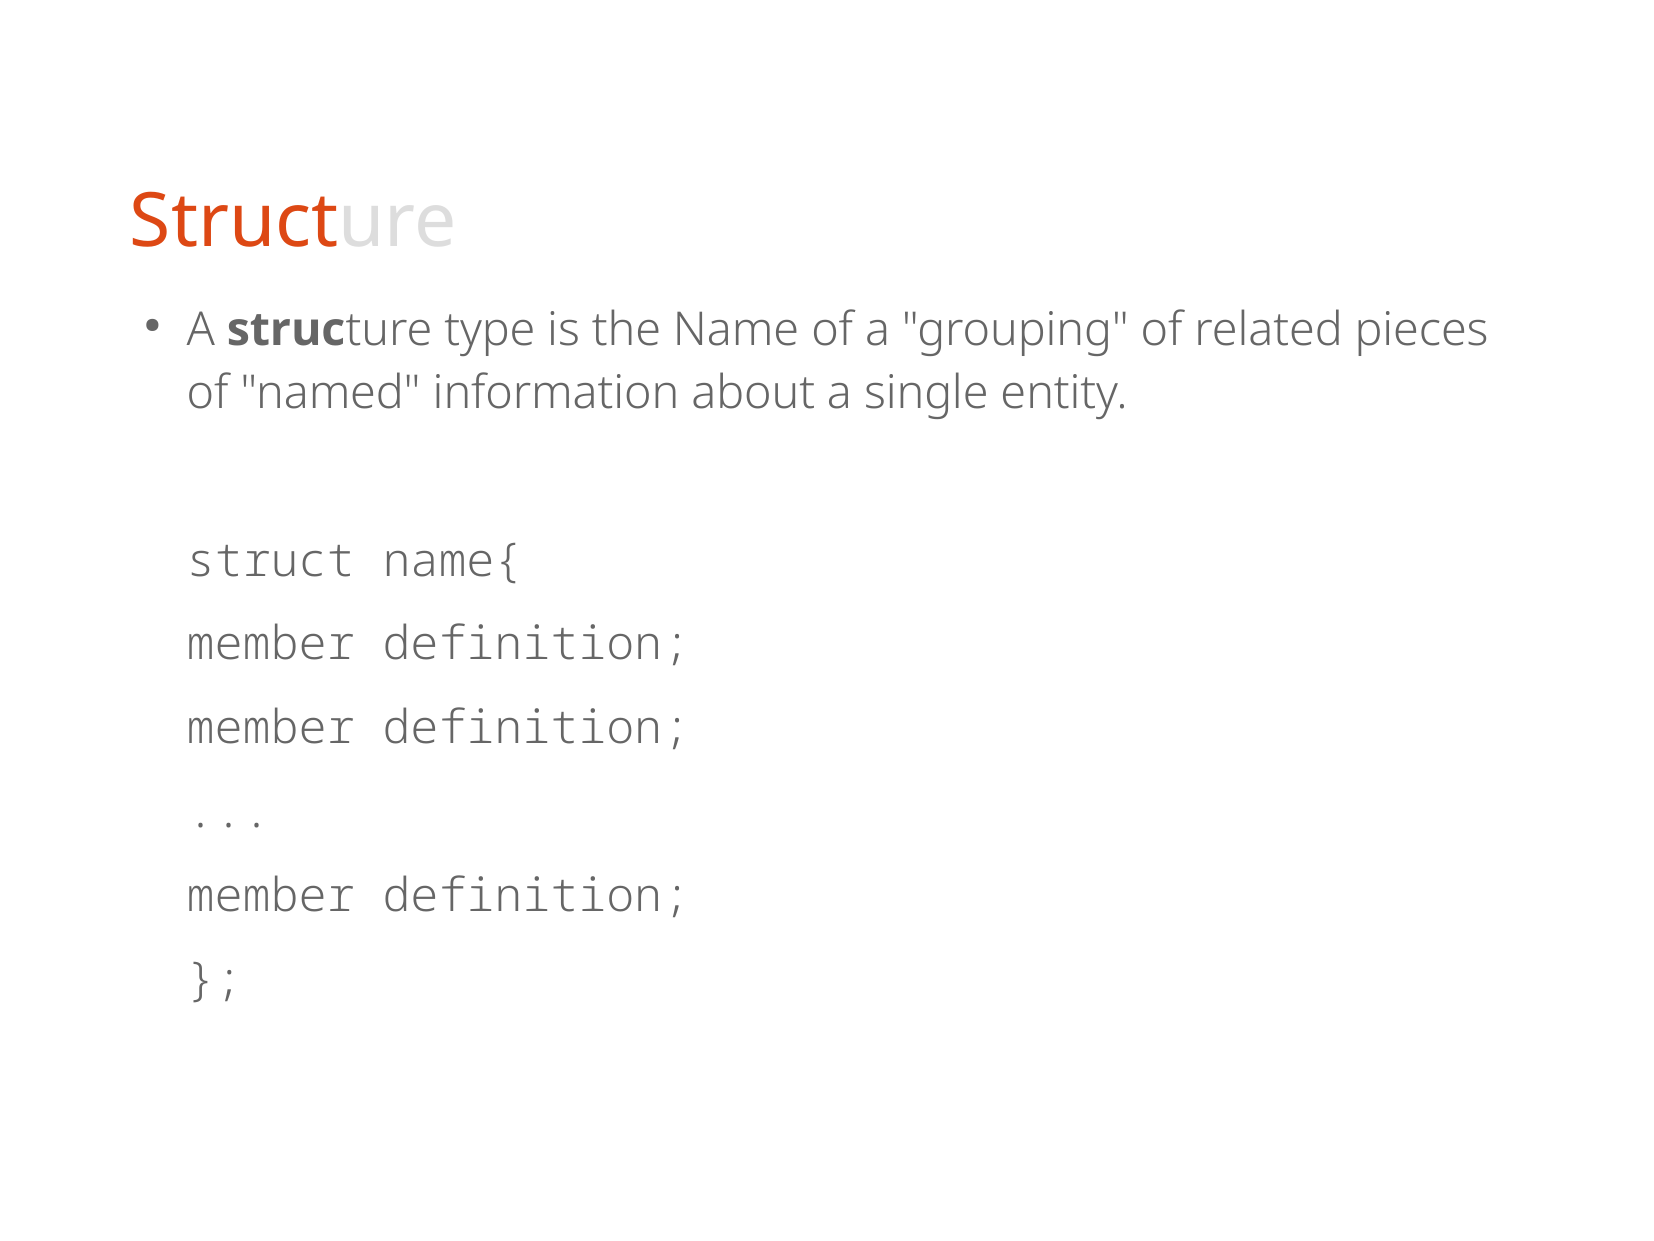

# Structure
A structure type is the Name of a "grouping" of related pieces of "named" information about a single entity.
struct name{
member definition;
member definition;
...
member definition;
};